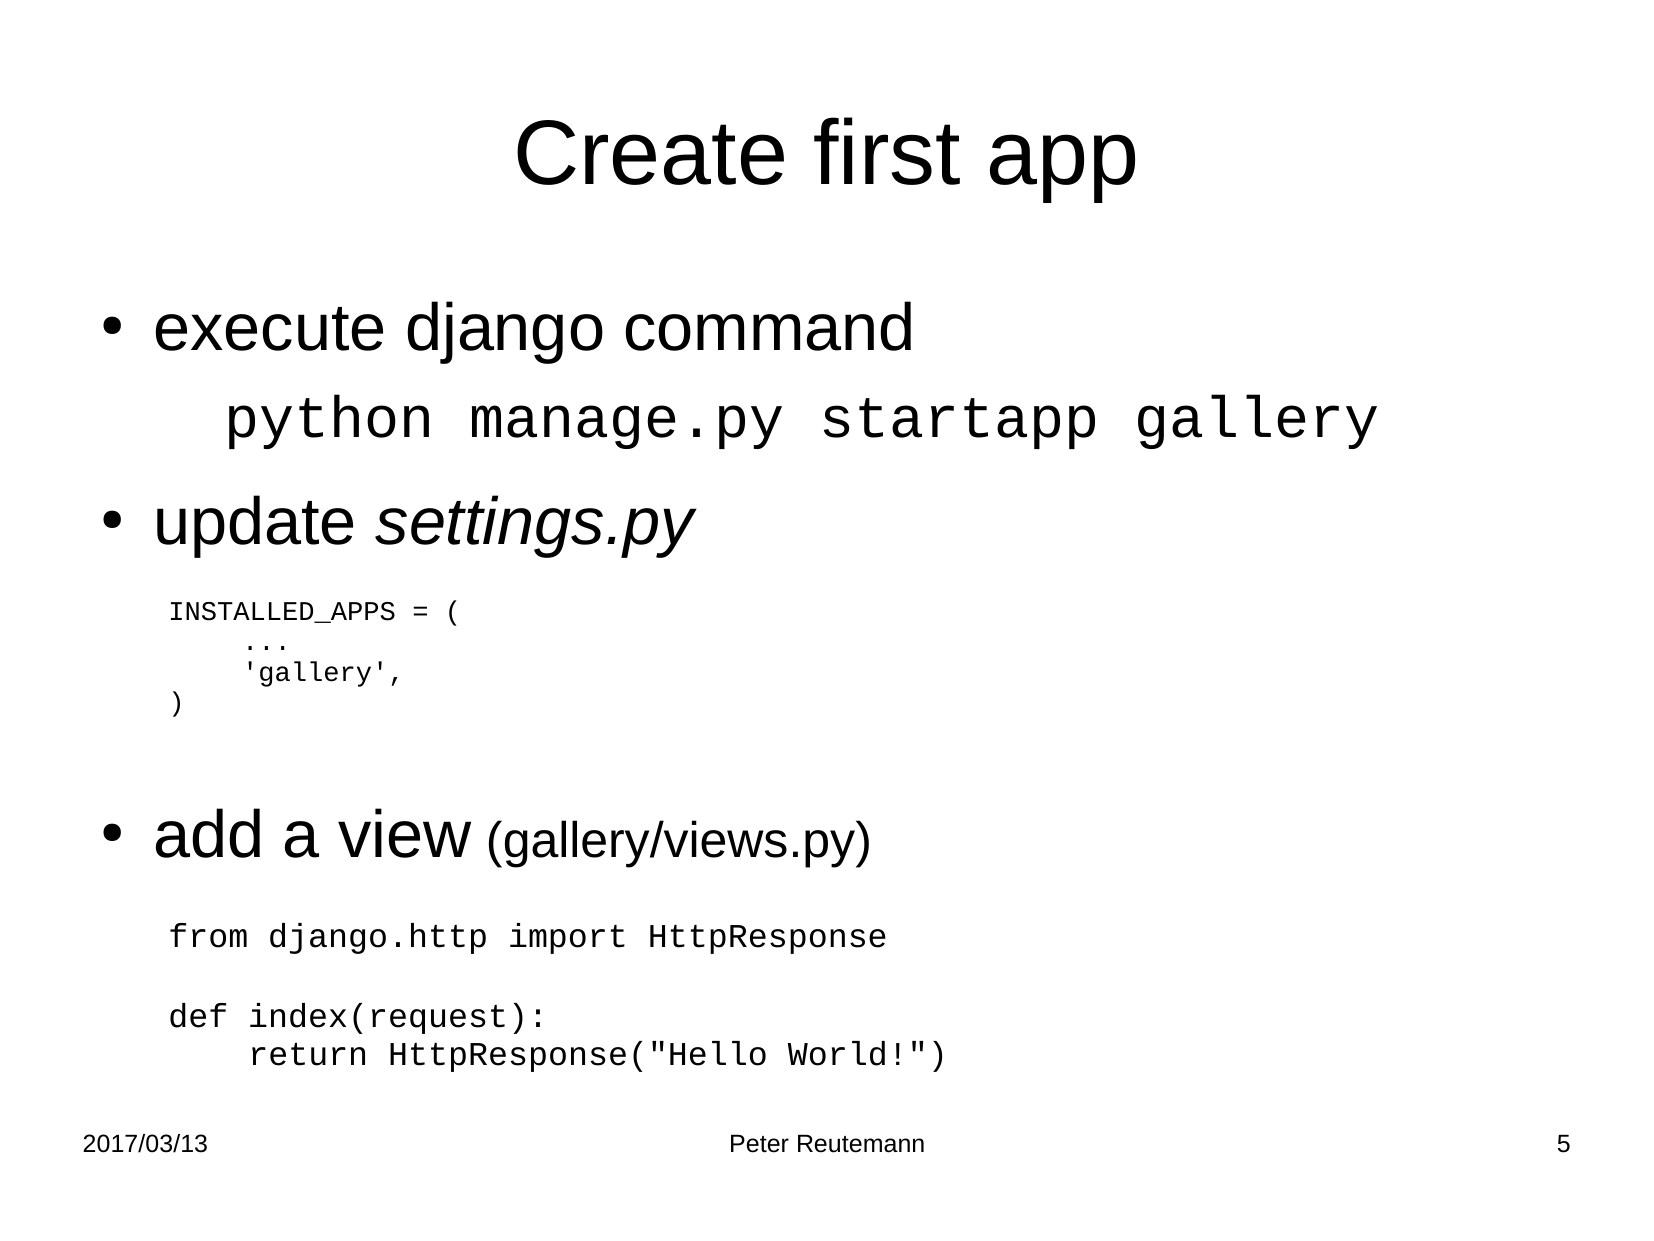

# Create first app
execute django command
python manage.py startapp gallery
update settings.py
add a view (gallery/views.py)
INSTALLED_APPS = (
	...
	'gallery',
)
from django.http import HttpResponse
def index(request):
 return HttpResponse("Hello World!")
2017/03/13
Peter Reutemann
5